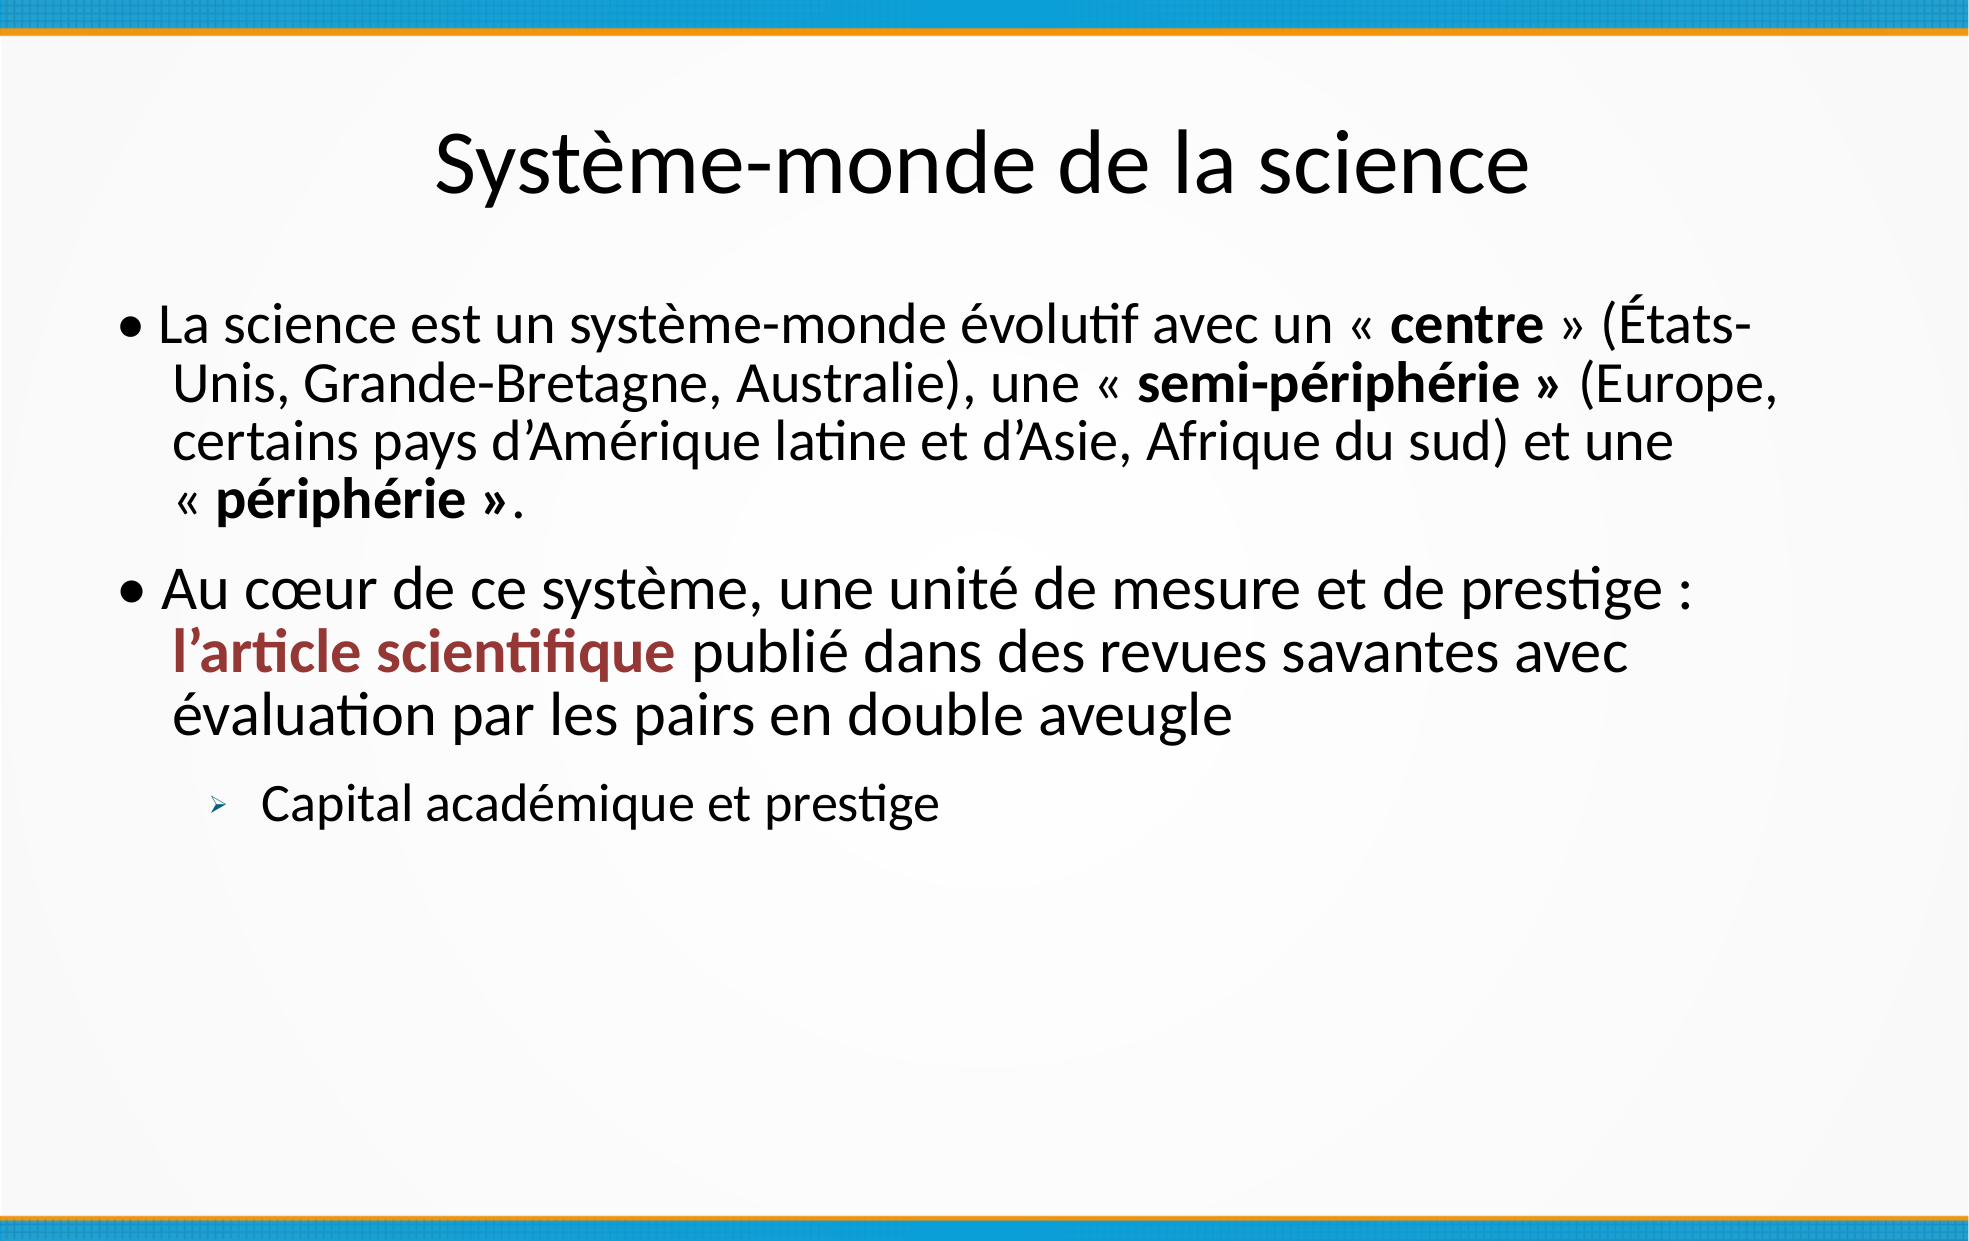

# Système-monde de la science
• La science est un système-monde évolutif avec un « centre » (États-Unis, Grande-Bretagne, Australie), une « semi-périphérie » (Europe, certains pays d’Amérique latine et d’Asie, Afrique du sud) et une « périphérie ».
• Au cœur de ce système, une unité de mesure et de prestige : l’article scientifique publié dans des revues savantes avec évaluation par les pairs en double aveugle
Capital académique et prestige